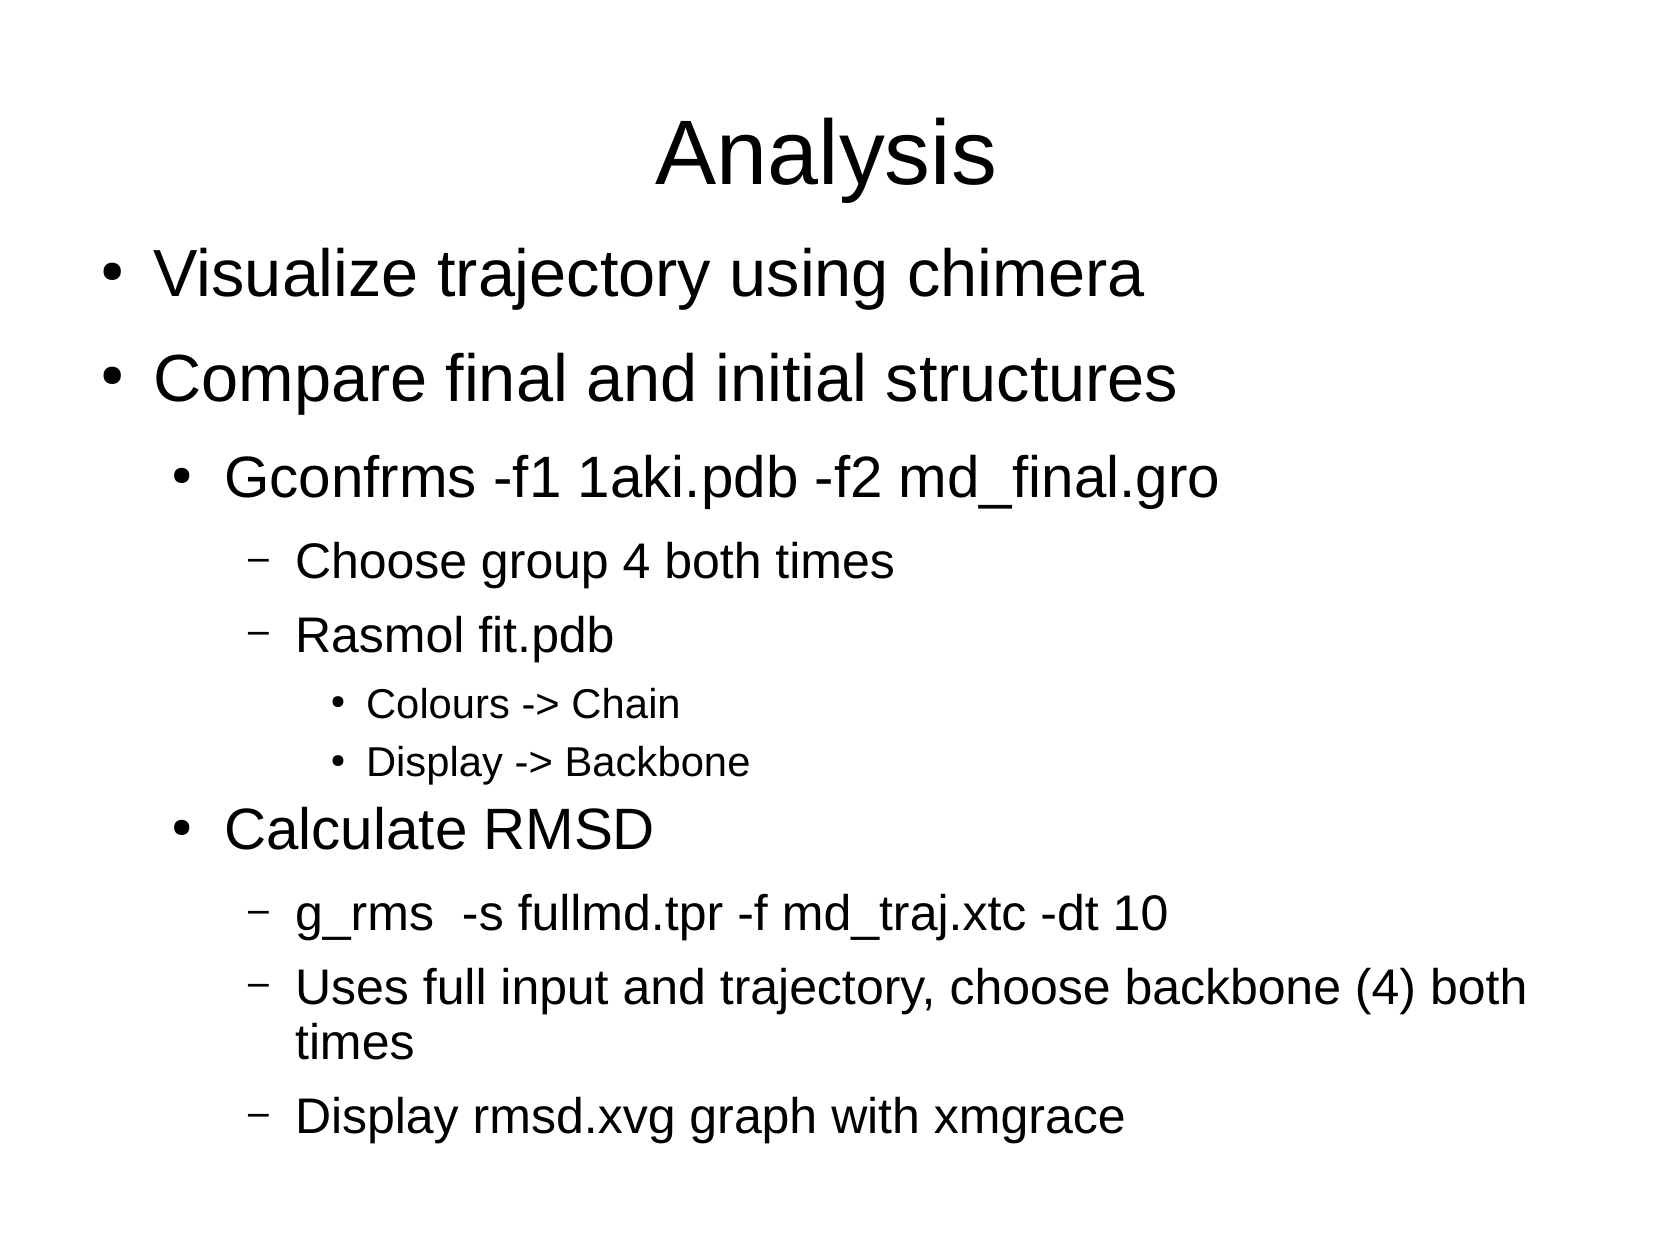

# Analysis
Visualize trajectory using chimera
Compare final and initial structures
Gconfrms -f1 1aki.pdb -f2 md_final.gro
Choose group 4 both times
Rasmol fit.pdb
Colours -> Chain
Display -> Backbone
Calculate RMSD
g_rms -s fullmd.tpr -f md_traj.xtc -dt 10
Uses full input and trajectory, choose backbone (4) both times
Display rmsd.xvg graph with xmgrace